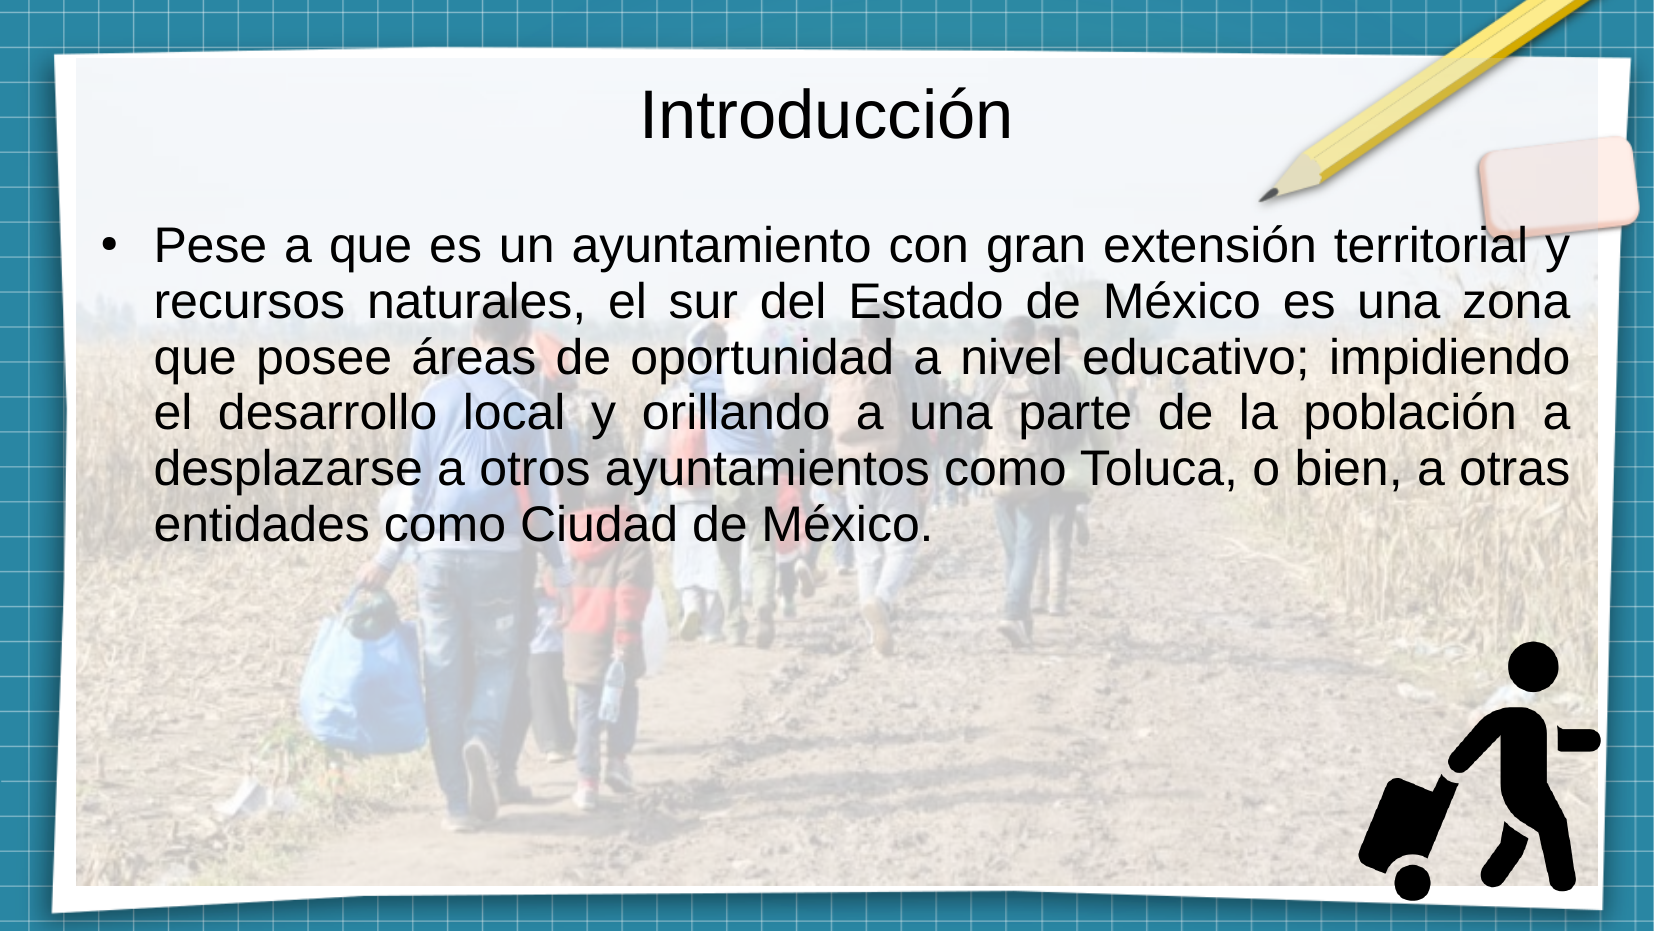

# Introducción
Pese a que es un ayuntamiento con gran extensión territorial y recursos naturales, el sur del Estado de México es una zona que posee áreas de oportunidad a nivel educativo; impidiendo el desarrollo local y orillando a una parte de la población a desplazarse a otros ayuntamientos como Toluca, o bien, a otras entidades como Ciudad de México.